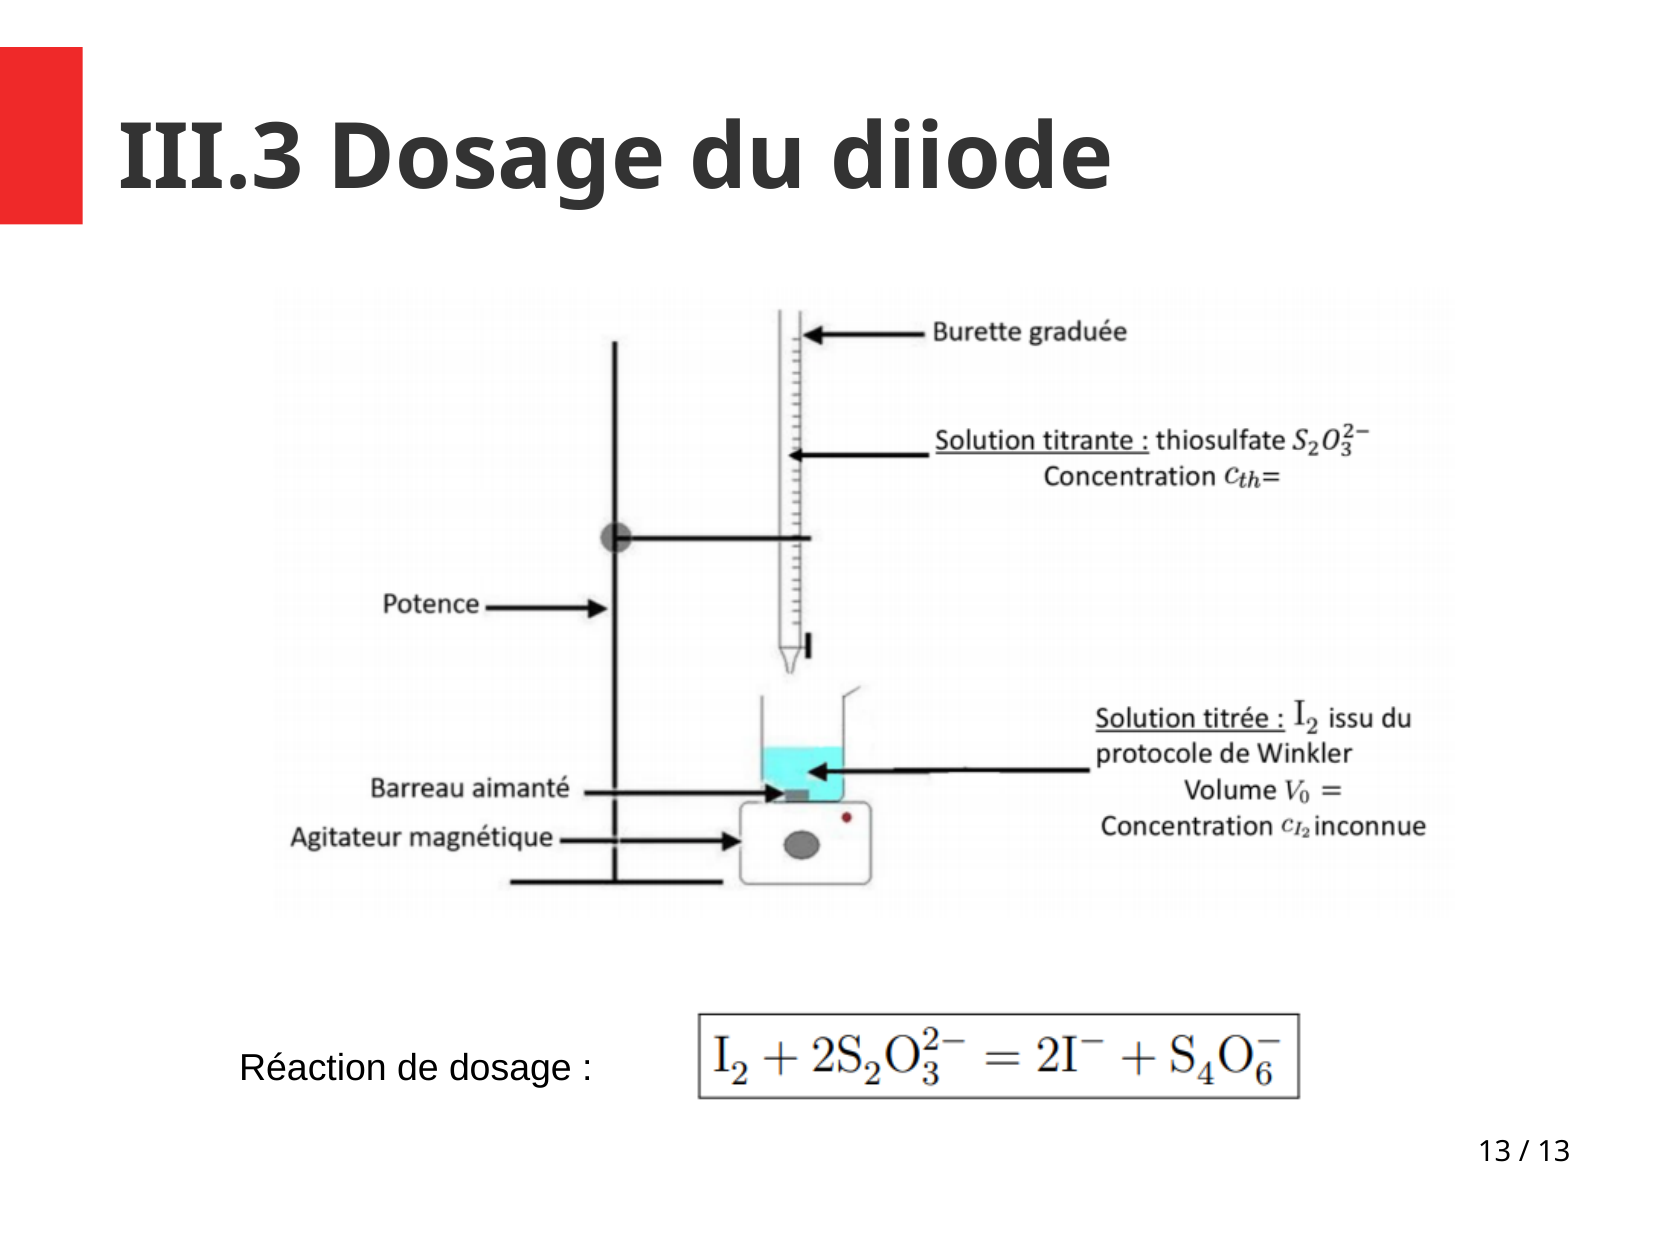

# III.3 Dosage du diiode
Réaction de dosage :
13